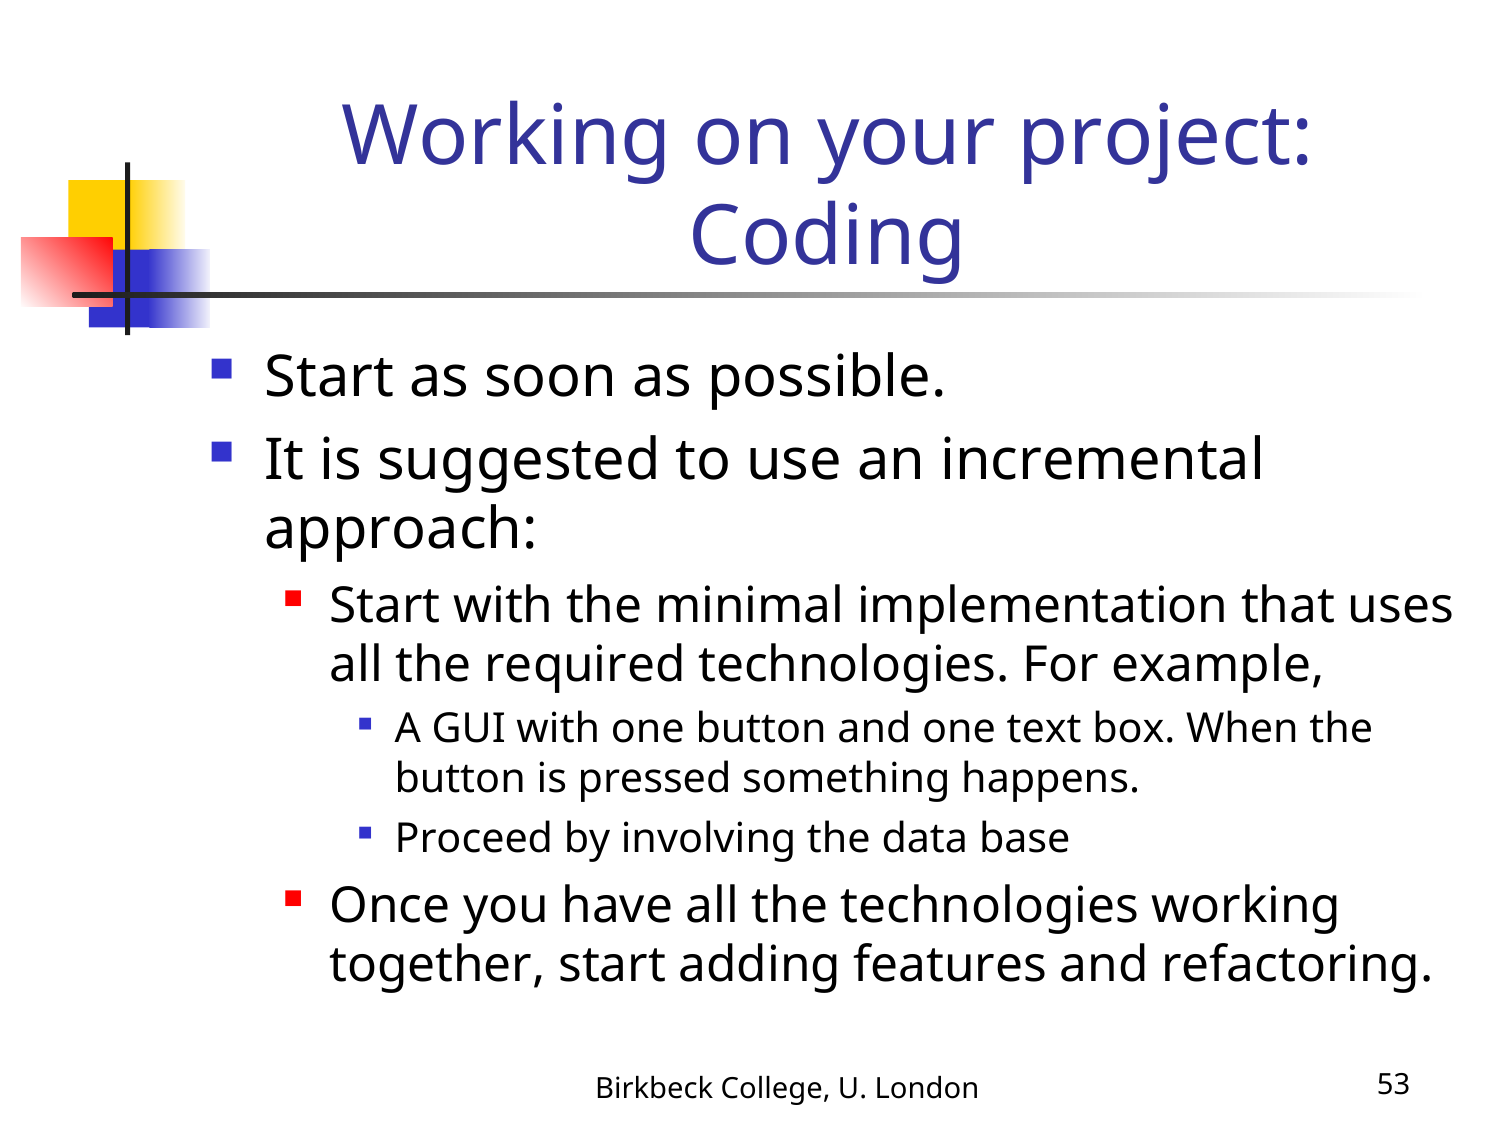

# Working on your project: Coding
Start as soon as possible.
It is suggested to use an incremental approach:
Start with the minimal implementation that uses all the required technologies. For example,
A GUI with one button and one text box. When the button is pressed something happens.
Proceed by involving the data base
Once you have all the technologies working together, start adding features and refactoring.
Birkbeck College, U. London